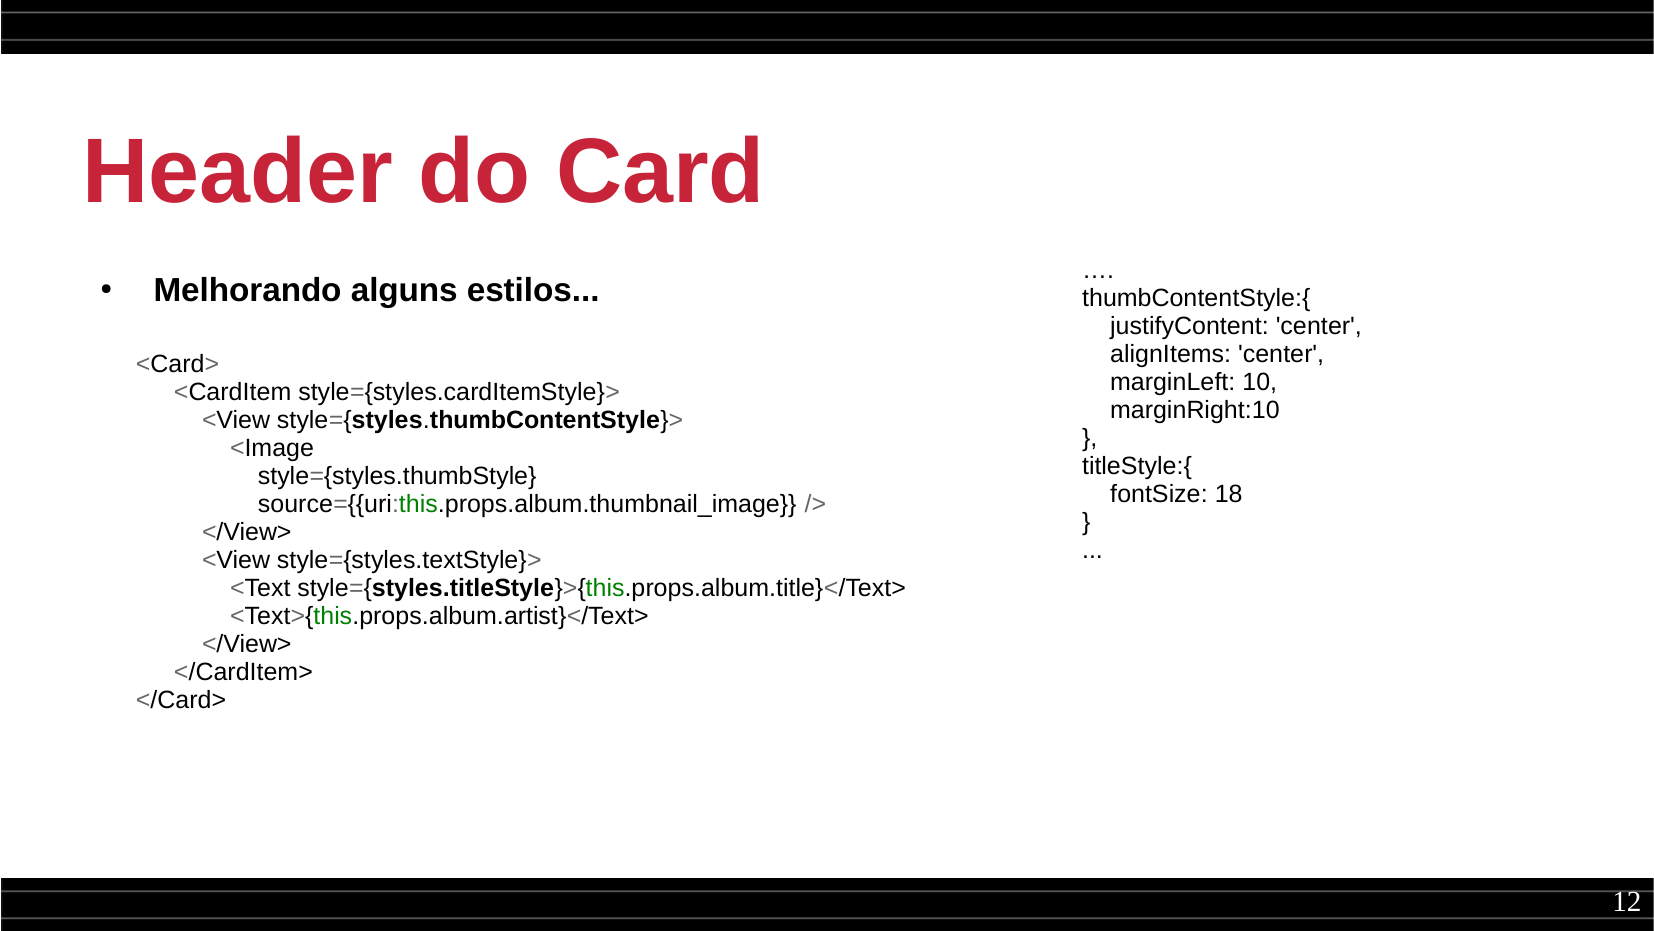

# Header do Card
 ….
 thumbContentStyle:{
 justifyContent: 'center',
 alignItems: 'center',
 marginLeft: 10,
 marginRight:10
 },
 titleStyle:{
 fontSize: 18
 }
 ...
Melhorando alguns estilos...
	<Card>
 <CardItem style={styles.cardItemStyle}>
 <View style={styles.thumbContentStyle}>
 <Image
 style={styles.thumbStyle}
 source={{uri:this.props.album.thumbnail_image}} />
 </View>
 <View style={styles.textStyle}>
 <Text style={styles.titleStyle}>{this.props.album.title}</Text>
 <Text>{this.props.album.artist}</Text>
 </View>
 </CardItem>
	</Card>